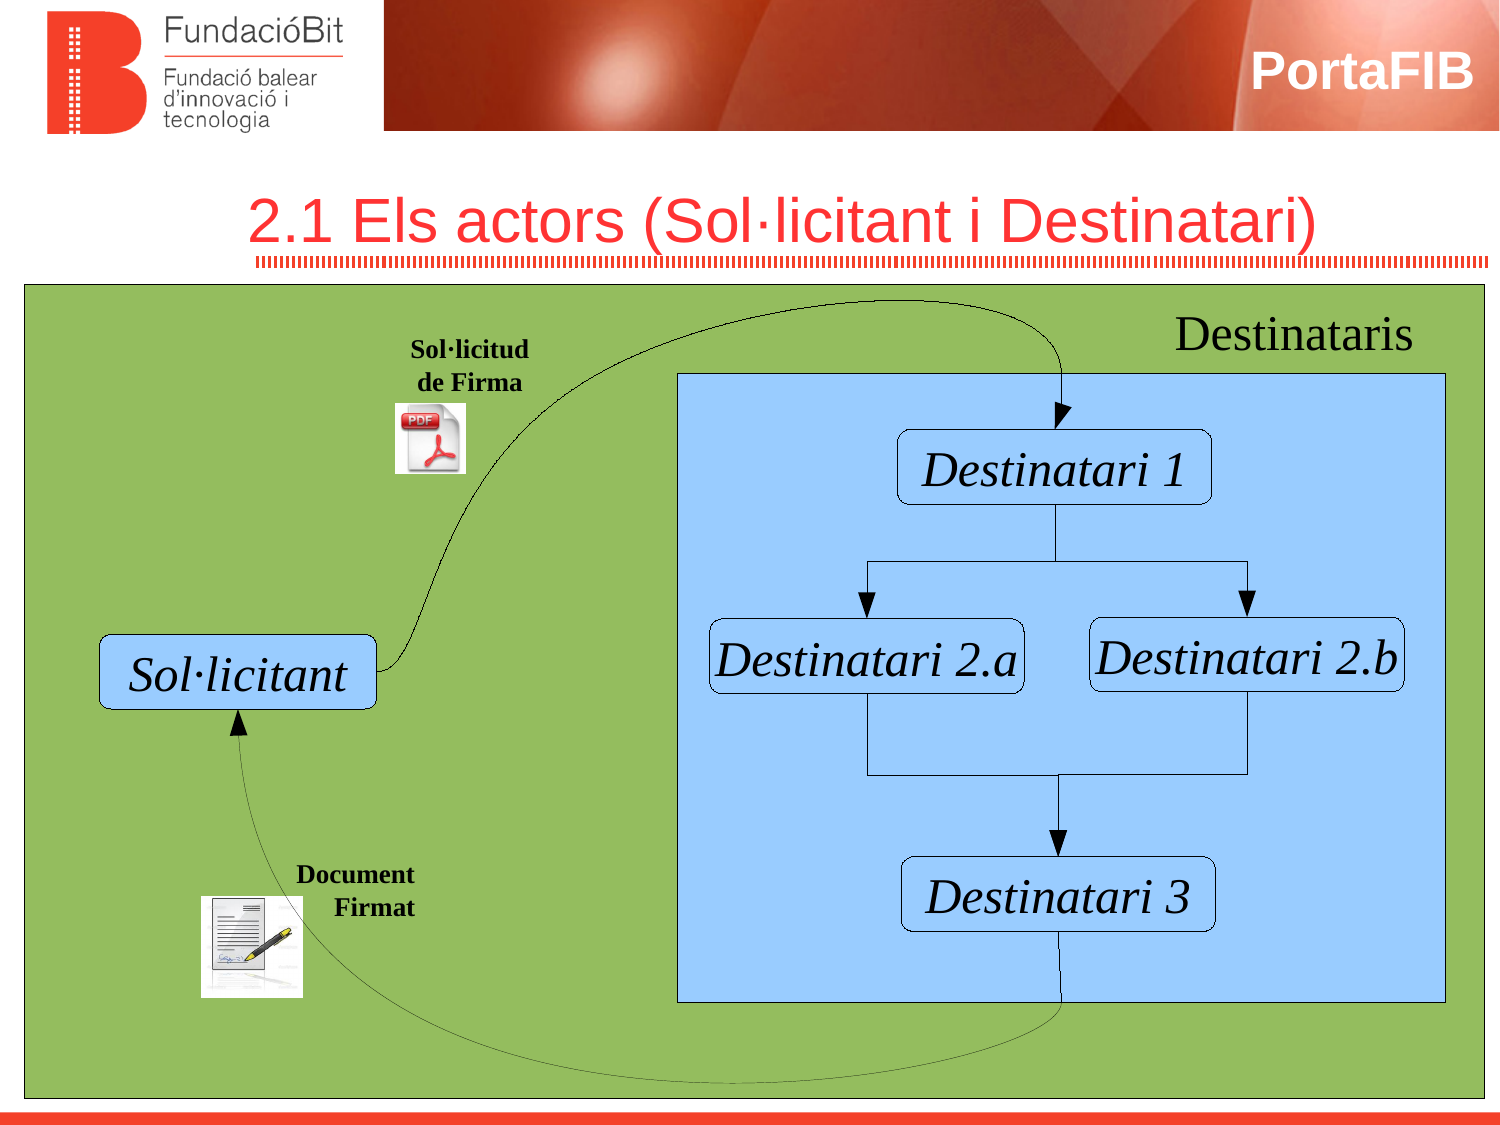

# PortaFIB
 2.1 Els actors (Sol·licitant i Destinatari)
Destinataris
Sol·licitud
 de Firma
Destinatari 1
Destinatari 2.b
Destinatari 2.a
Sol·licitant
Document
Firmat
Destinatari 3